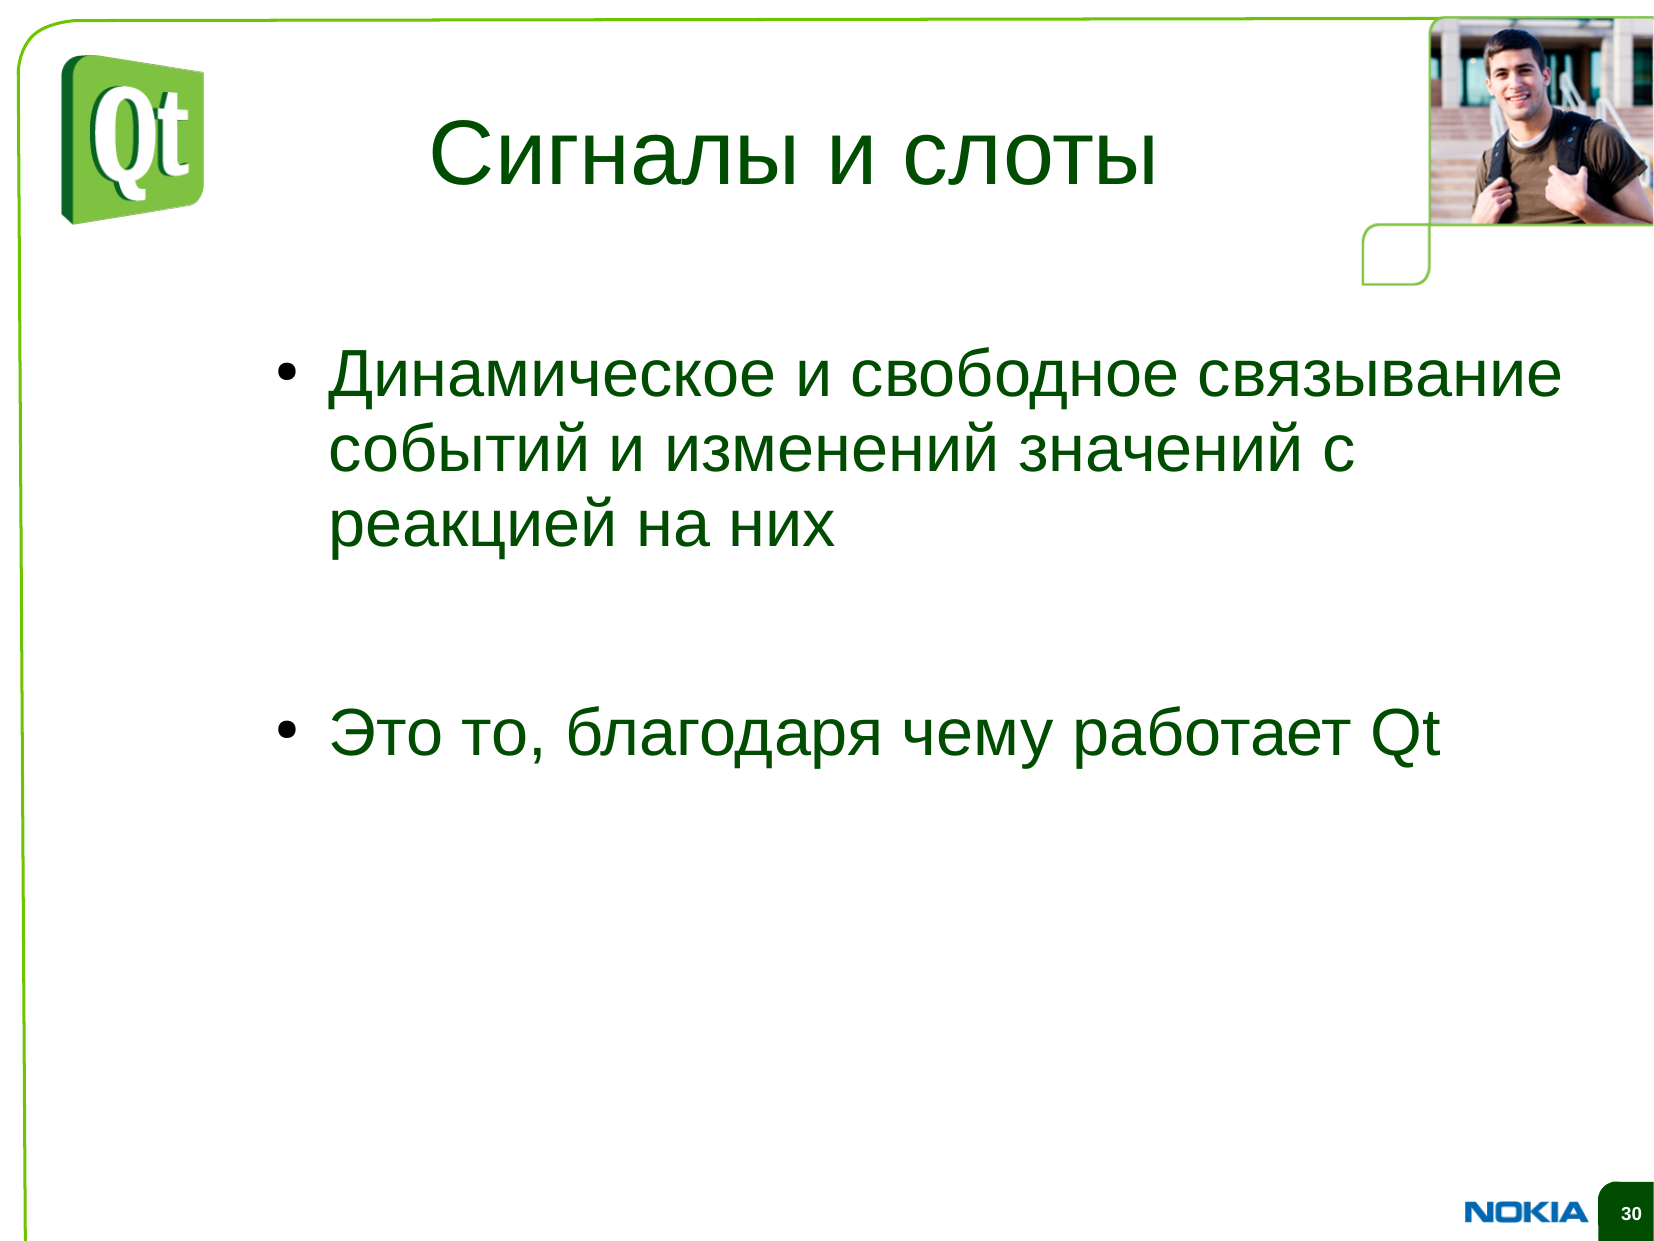

# Сигналы и слоты
Динамическое и свободное связывание событий и изменений значений с реакцией на них
Это то, благодаря чему работает Qt